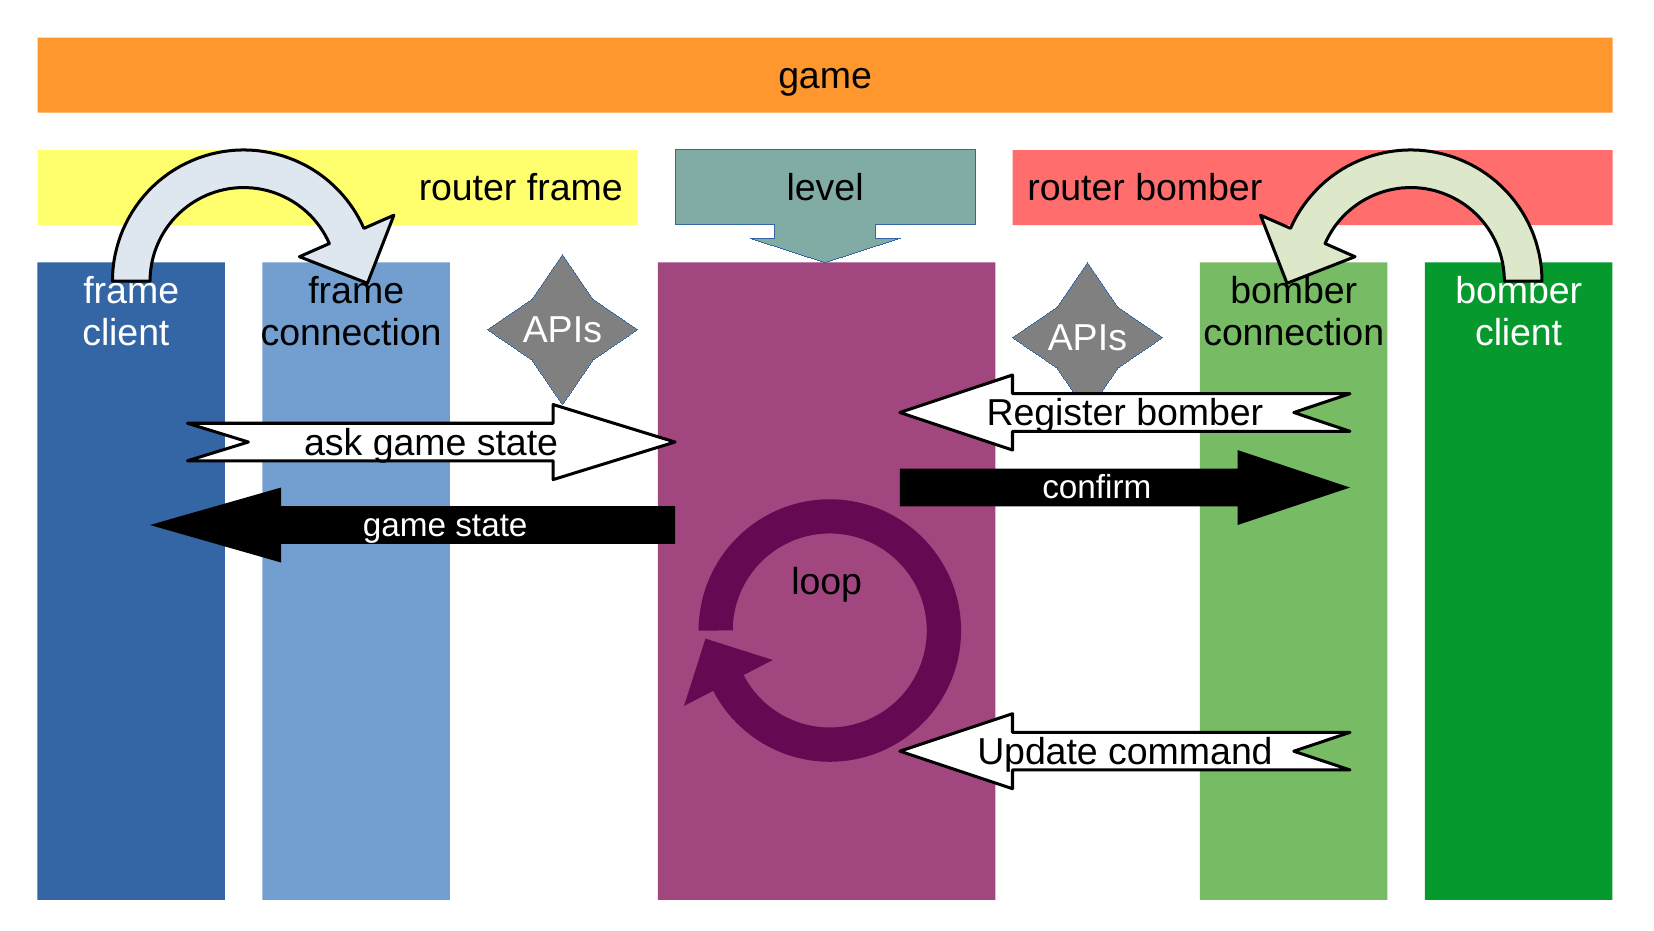

game
router frame
level
router bomber
APIs
frame
client
frame
connection
loop
APIs
bomber
connection
bomber
client
Register bomber
ask game state
create bomber
confirm
game state
Update command